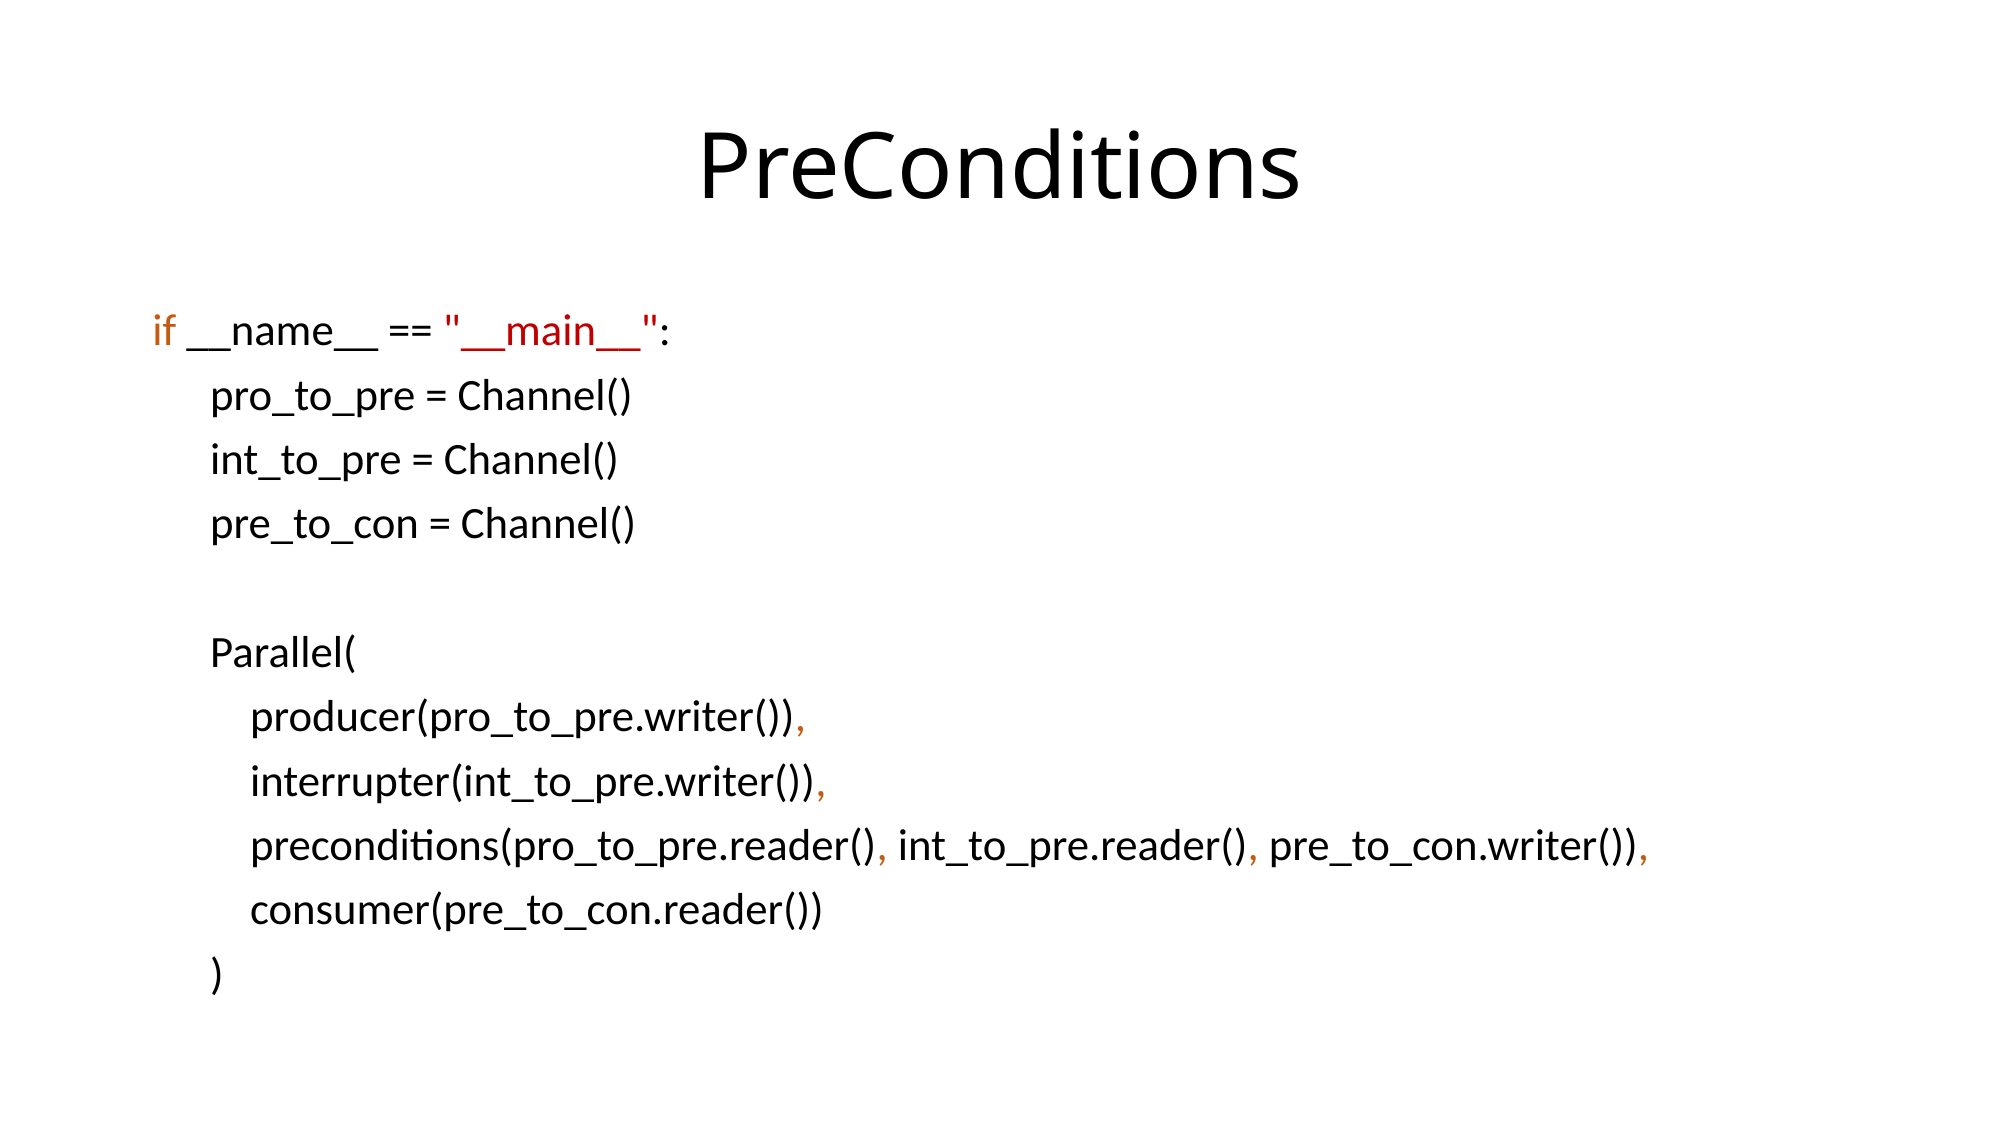

# PreConditions
if __name__ == "__main__":
	pro_to_pre = Channel()
	int_to_pre = Channel()
	pre_to_con = Channel()
	Parallel(
		 producer(pro_to_pre.writer()),
		 interrupter(int_to_pre.writer()),
		 preconditions(pro_to_pre.reader(), int_to_pre.reader(), pre_to_con.writer()),
		 consumer(pre_to_con.reader())
	)